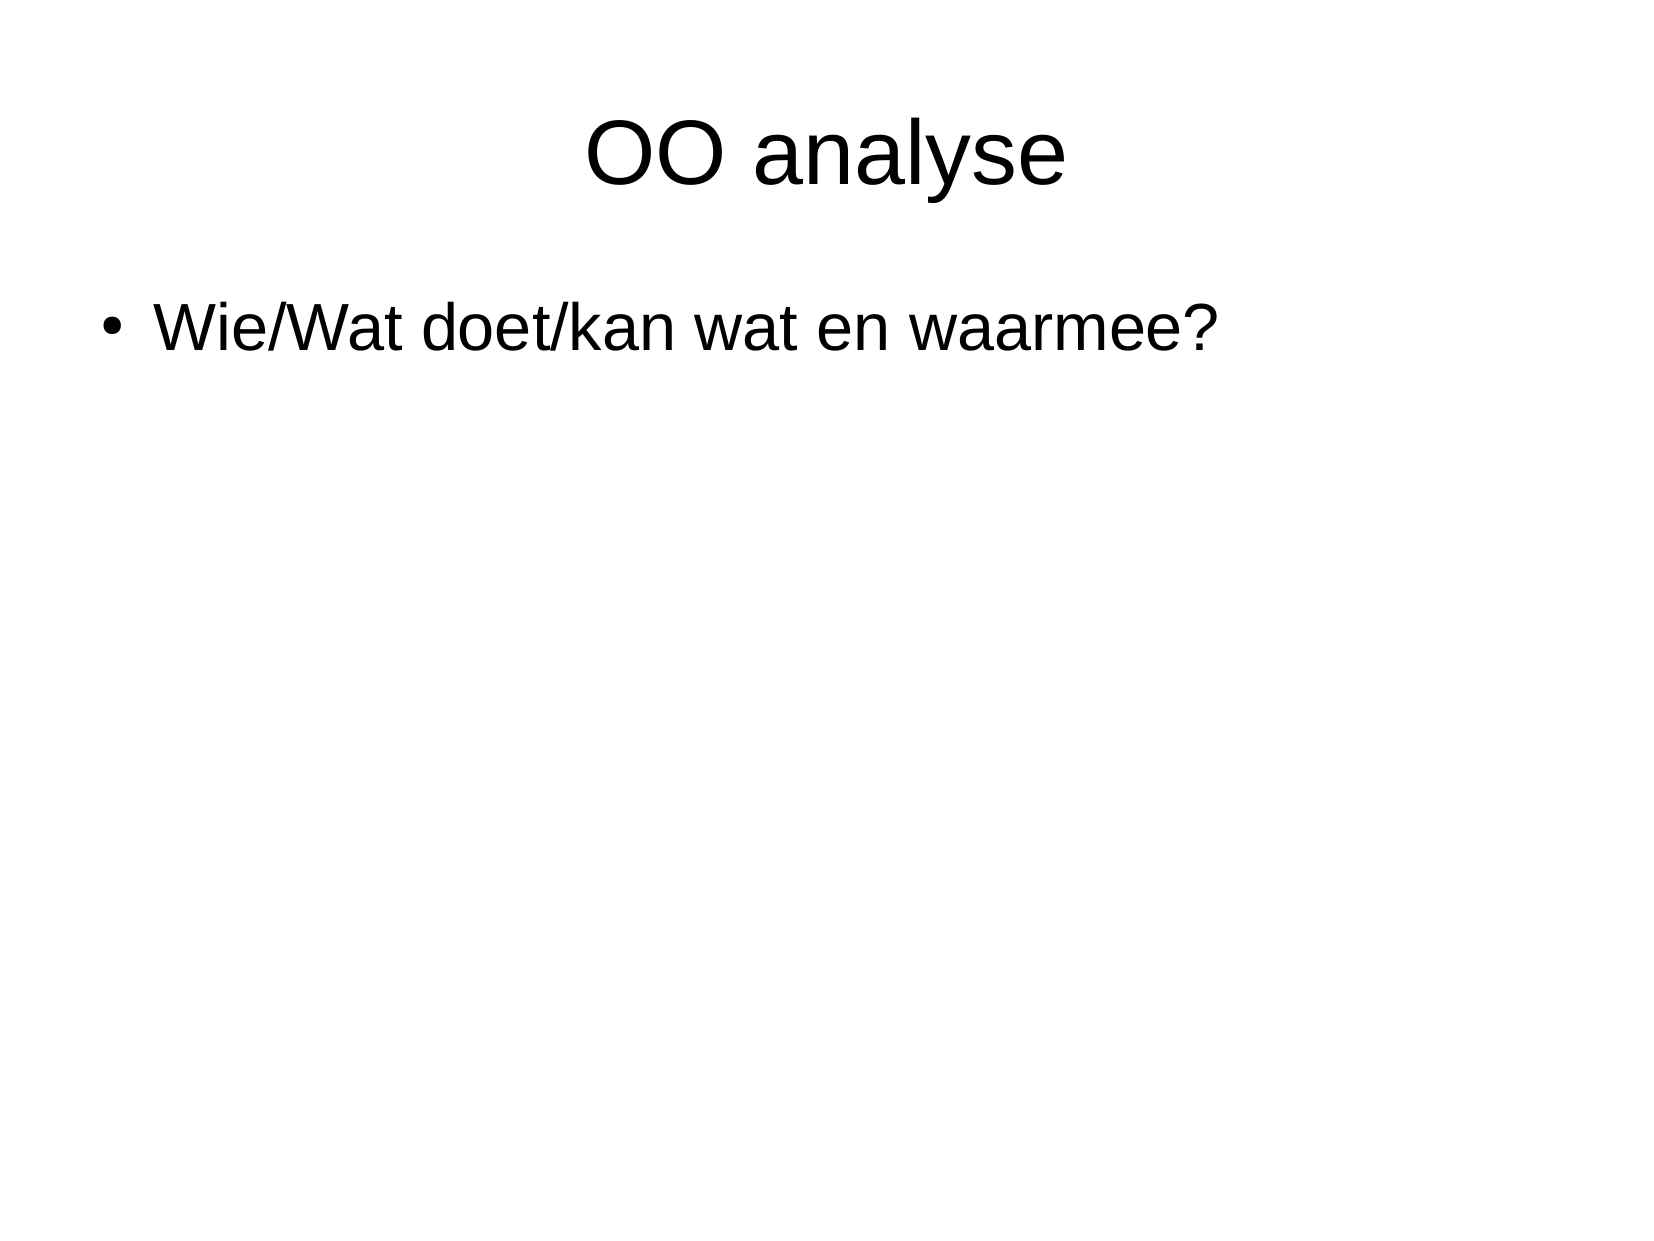

# OO analyse
Wie/Wat doet/kan wat en waarmee?